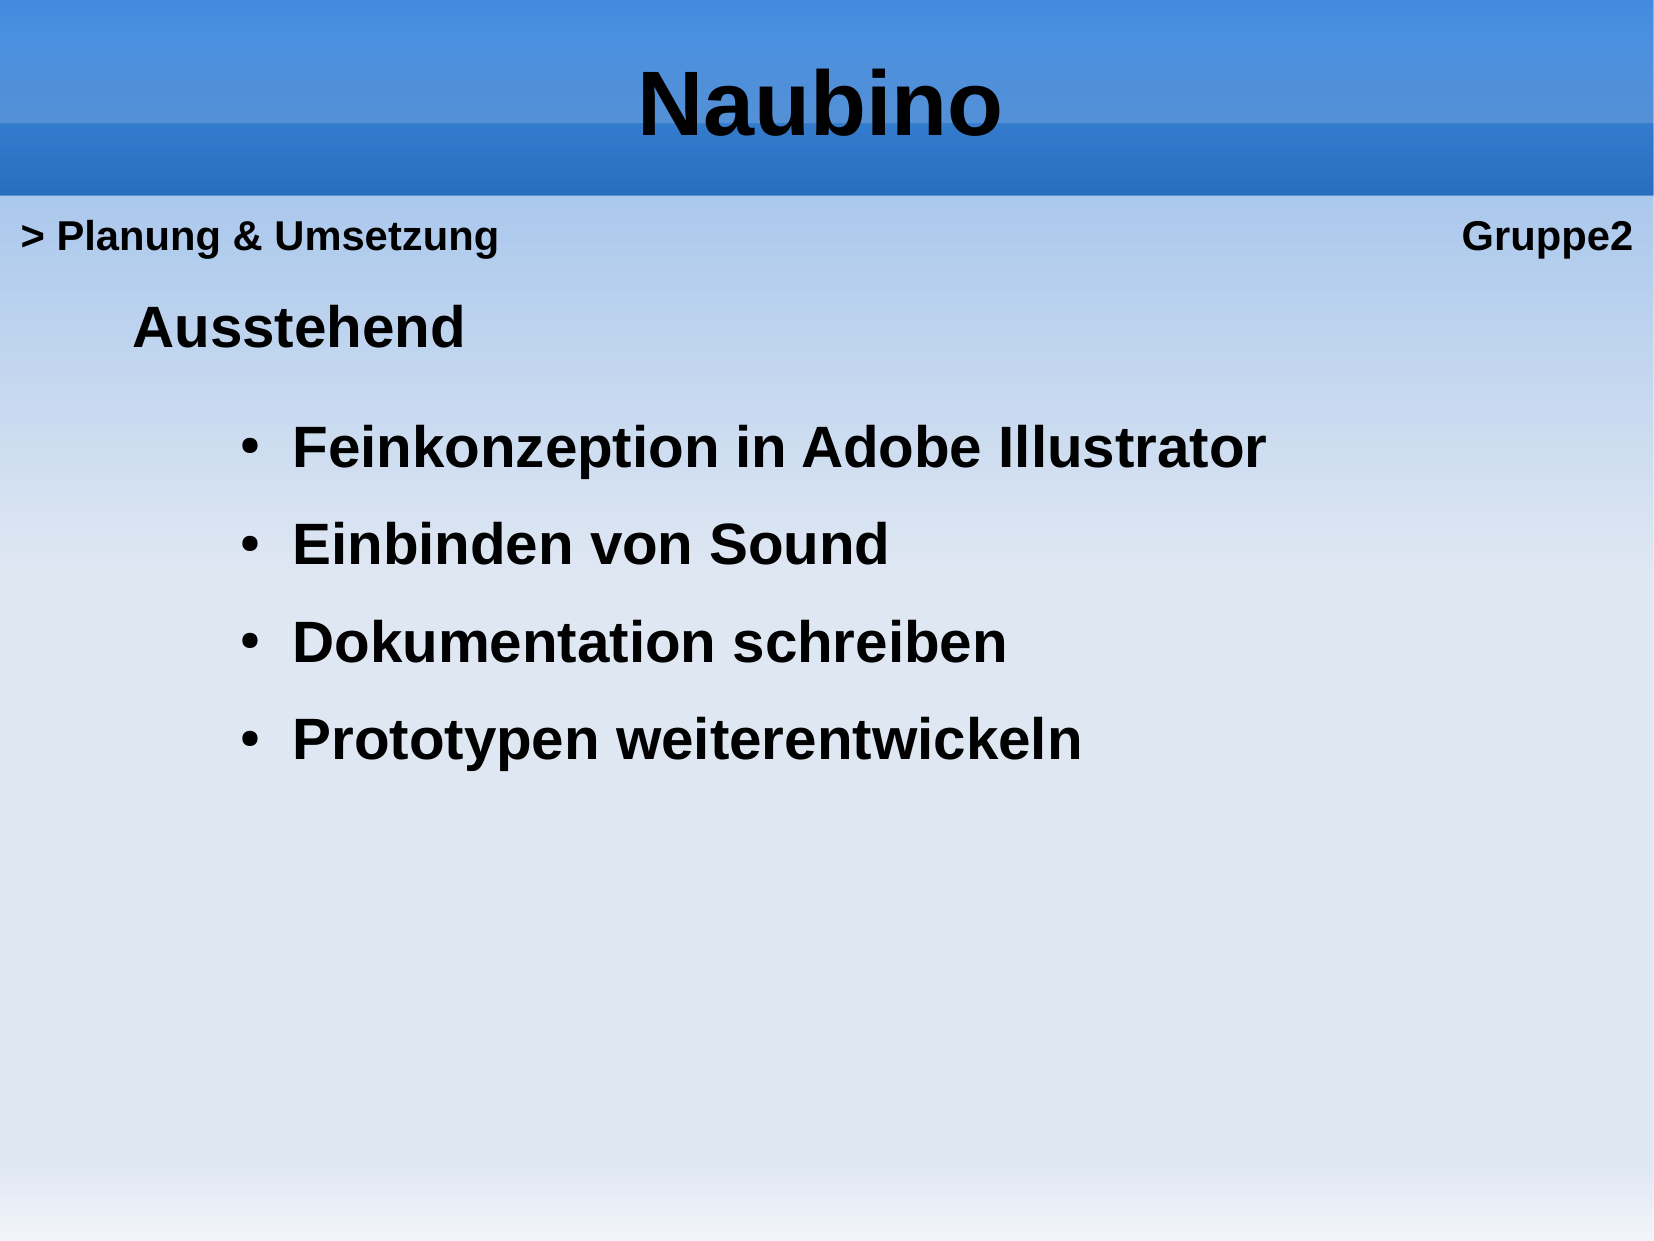

# Naubino
> Planung & Umsetzung
Gruppe2
Ausstehend
 Feinkonzeption in Adobe Illustrator
 Einbinden von Sound
 Dokumentation schreiben
 Prototypen weiterentwickeln